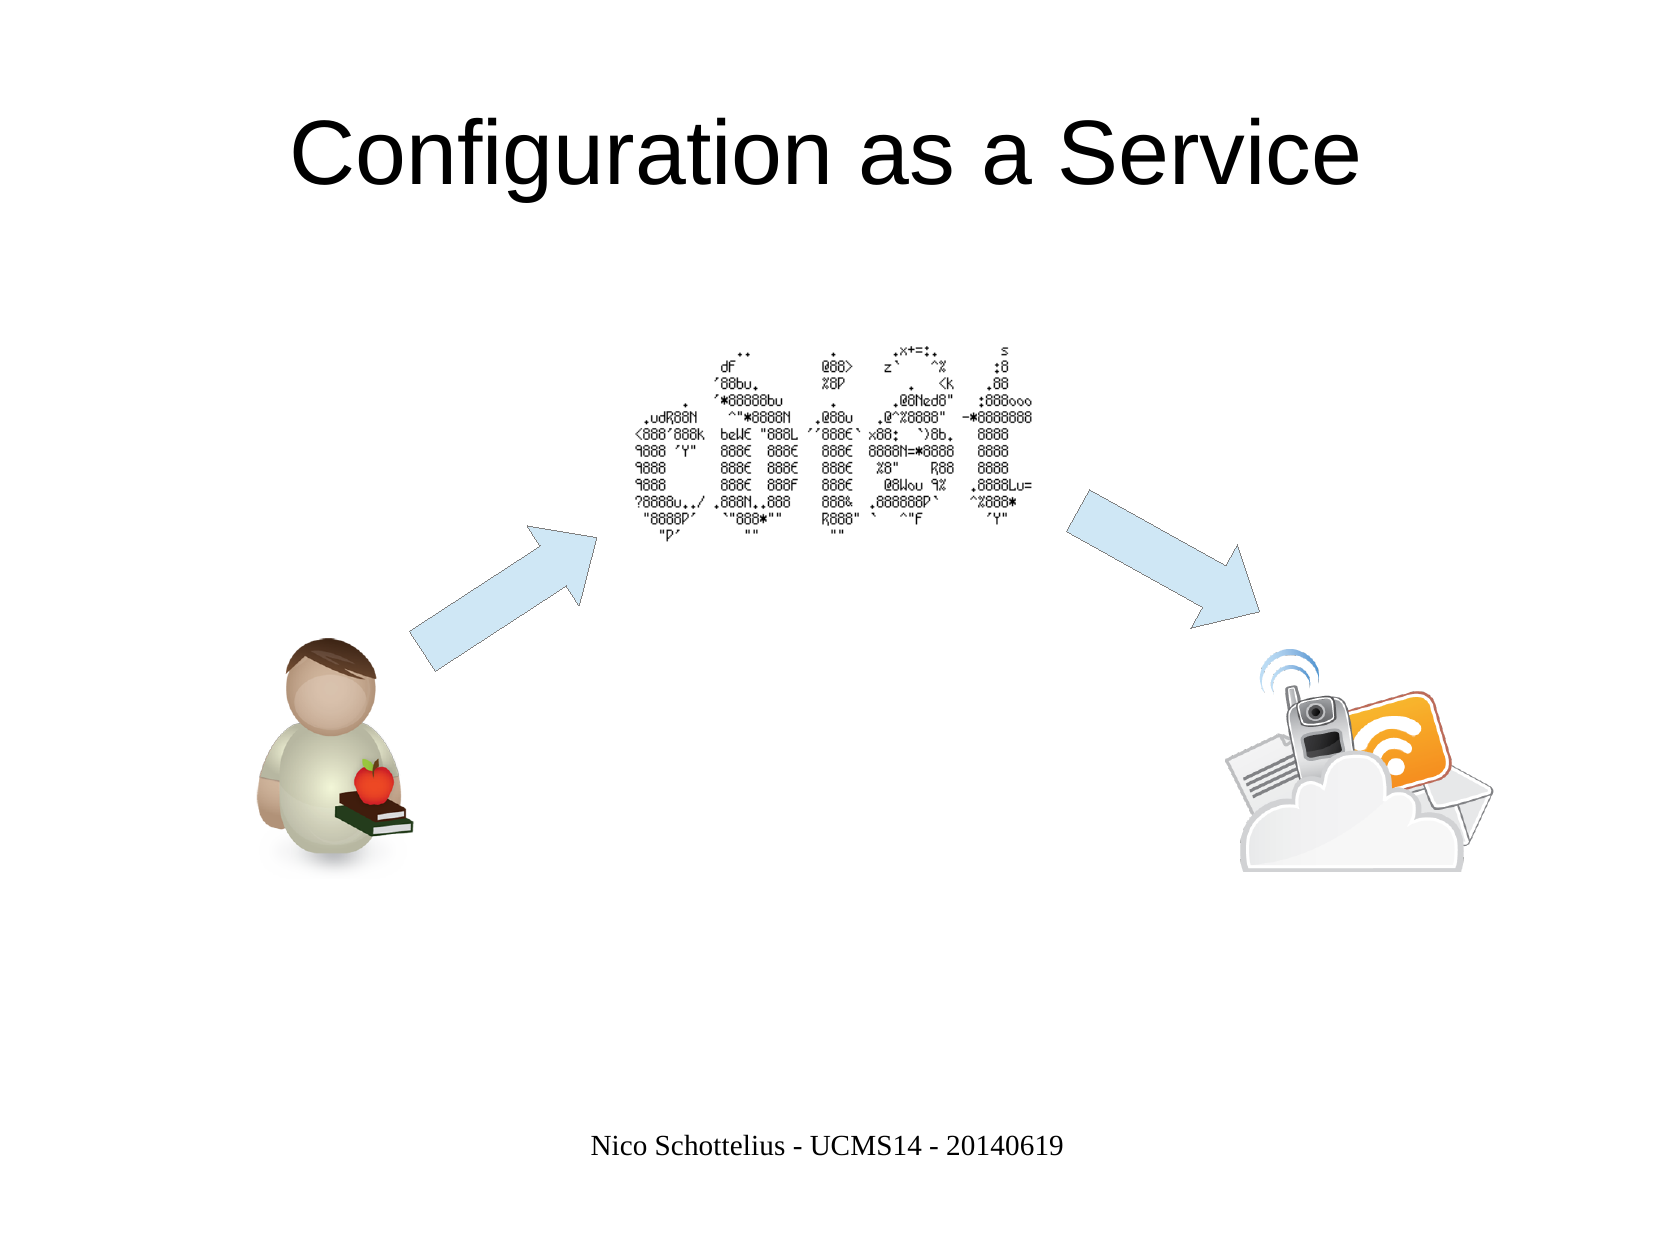

# Configuration as a Service
Nico Schottelius - UCMS14 - 20140619